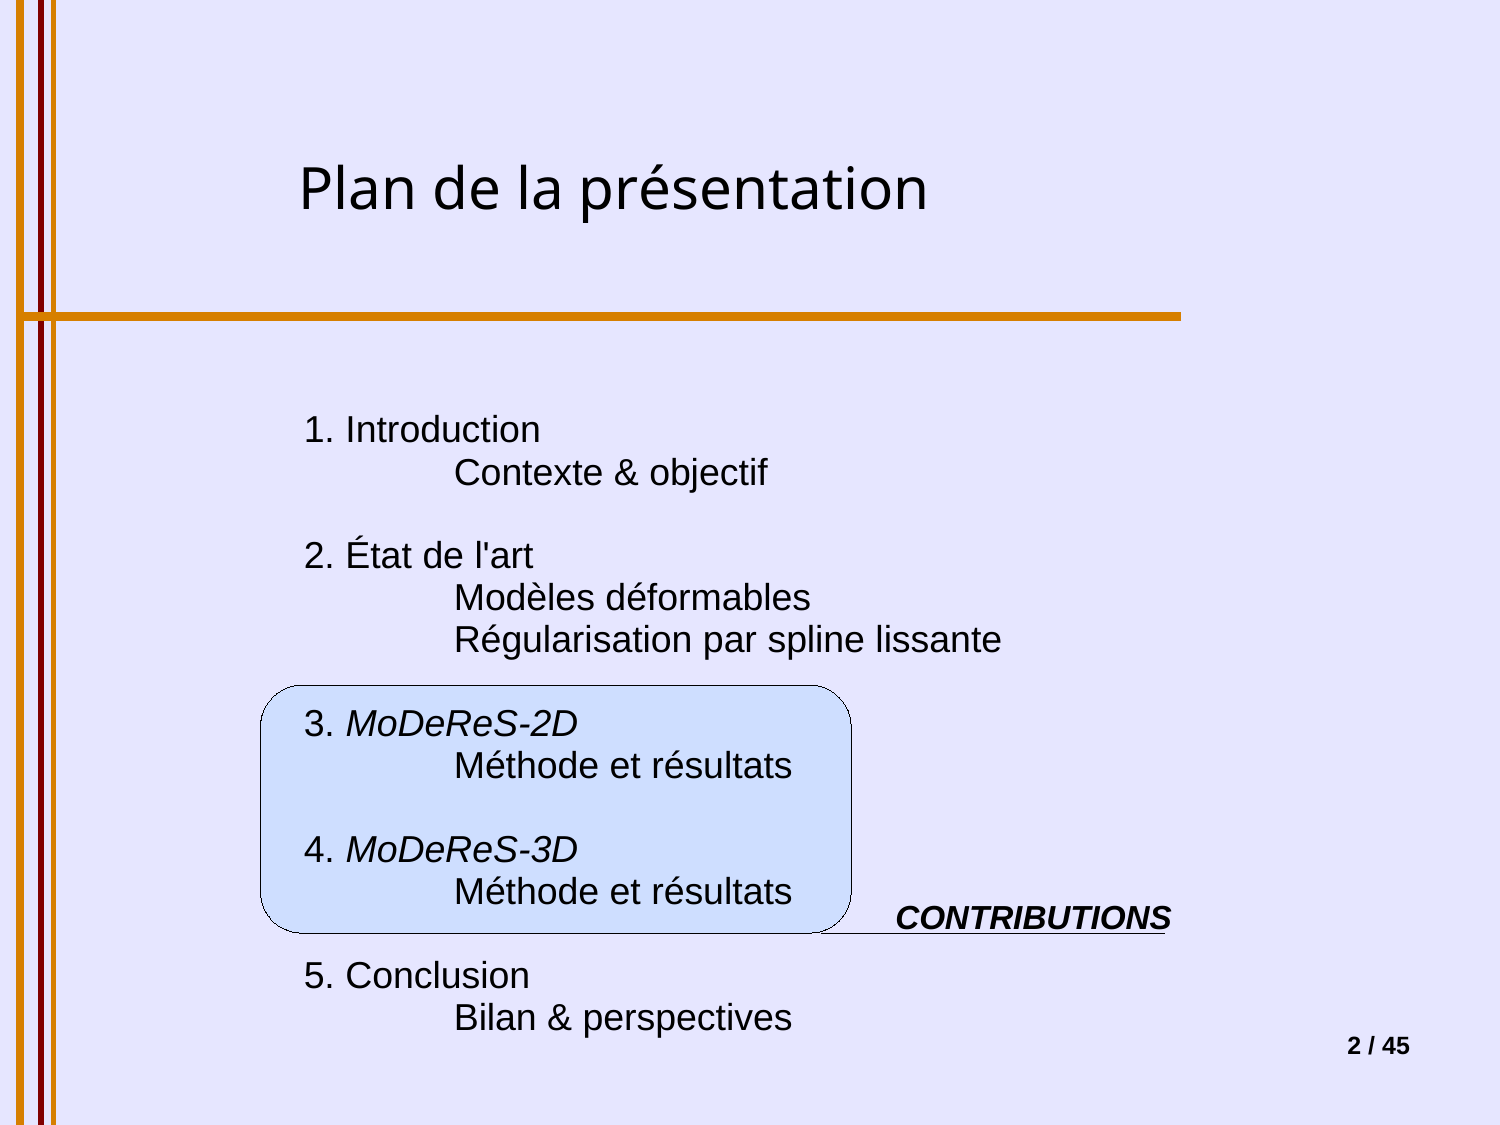

# Plan de la présentation
1. Introduction
	Contexte & objectif
2. État de l'art
	Modèles déformables
	Régularisation par spline lissante
3. MoDeReS-2D
	Méthode et résultats
4. MoDeReS-3D
	Méthode et résultats
5. Conclusion
	Bilan & perspectives
CONTRIBUTIONS
2